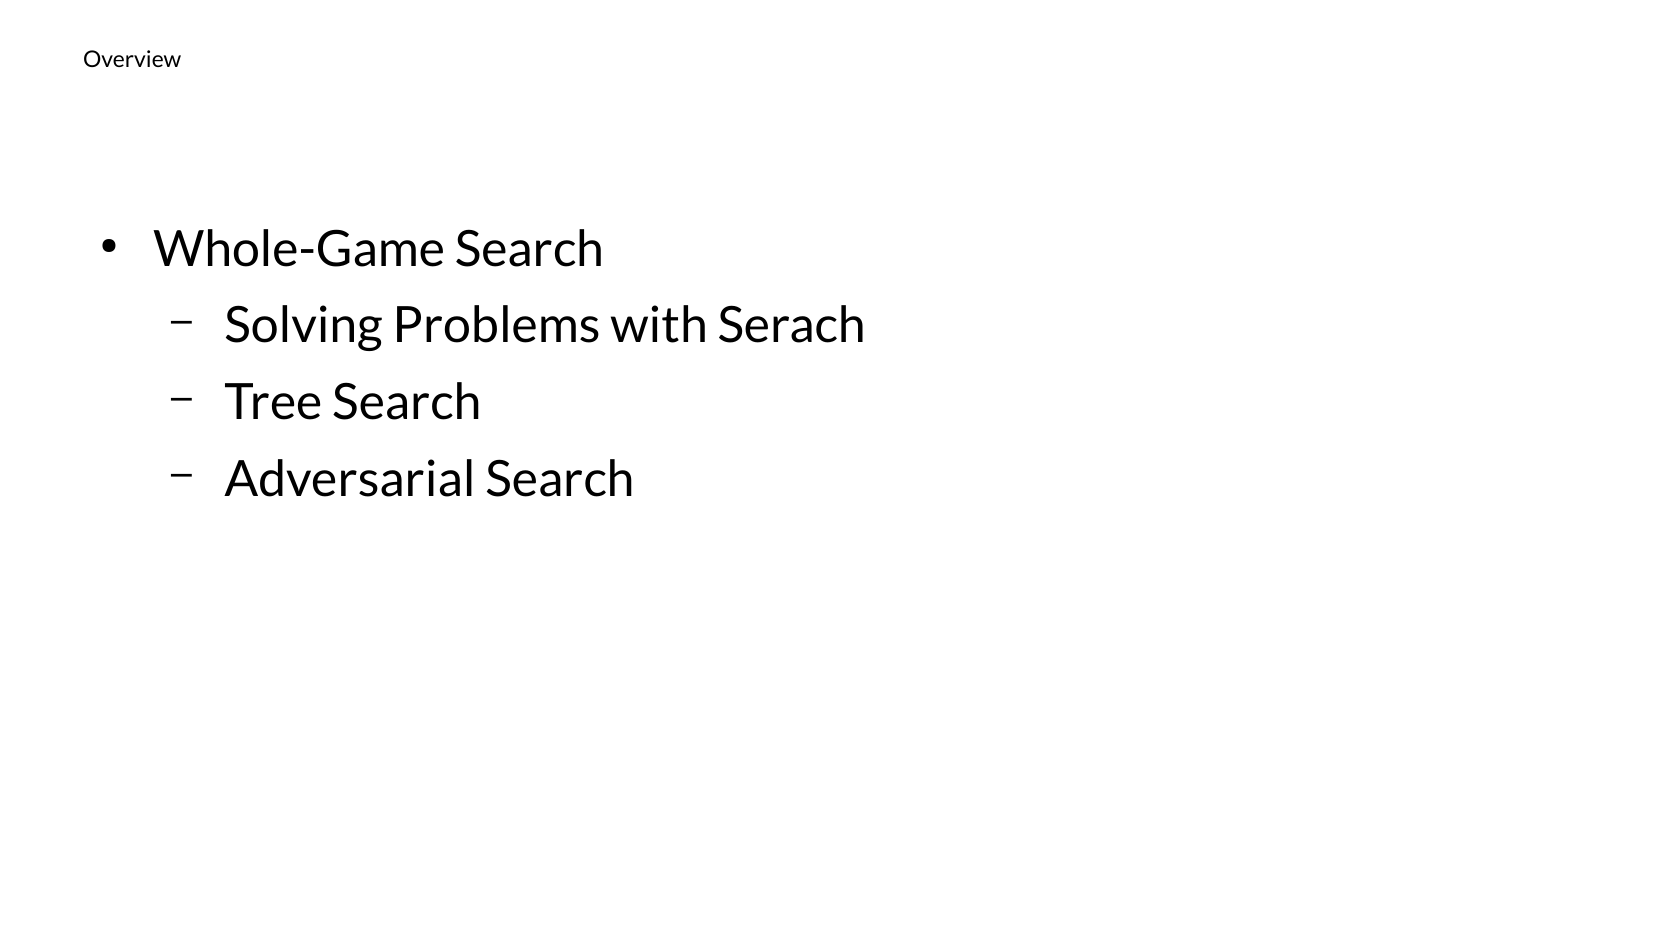

# Overview
Whole-Game Search
Solving Problems with Serach
Tree Search
Adversarial Search